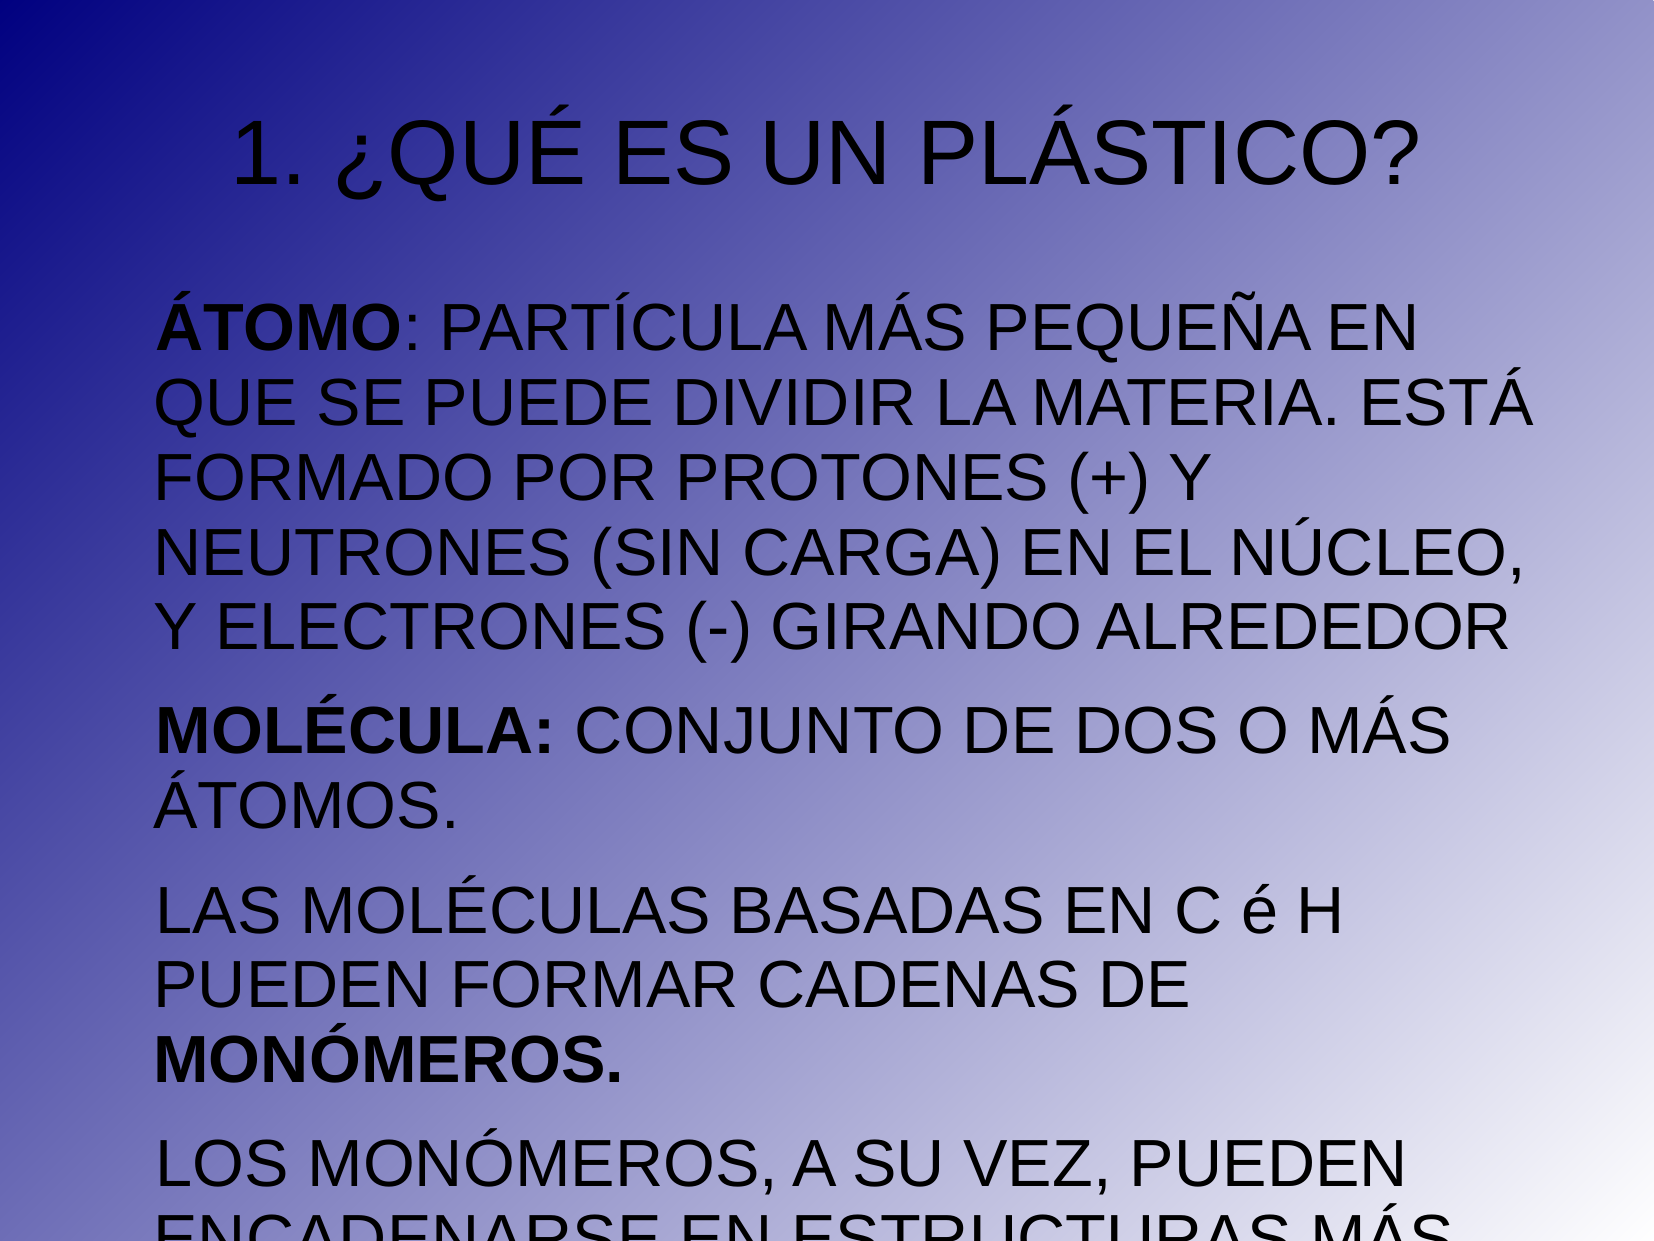

# 1. ¿QUÉ ES UN PLÁSTICO?
ÁTOMO: PARTÍCULA MÁS PEQUEÑA EN QUE SE PUEDE DIVIDIR LA MATERIA. ESTÁ FORMADO POR PROTONES (+) Y NEUTRONES (SIN CARGA) EN EL NÚCLEO, Y ELECTRONES (-) GIRANDO ALREDEDOR
MOLÉCULA: CONJUNTO DE DOS O MÁS ÁTOMOS.
LAS MOLÉCULAS BASADAS EN C é H PUEDEN FORMAR CADENAS DE MONÓMEROS.
LOS MONÓMEROS, A SU VEZ, PUEDEN ENCADENARSE EN ESTRUCTURAS MÁS COMPLEJAS DENOMINADAS POLÍMEROS.